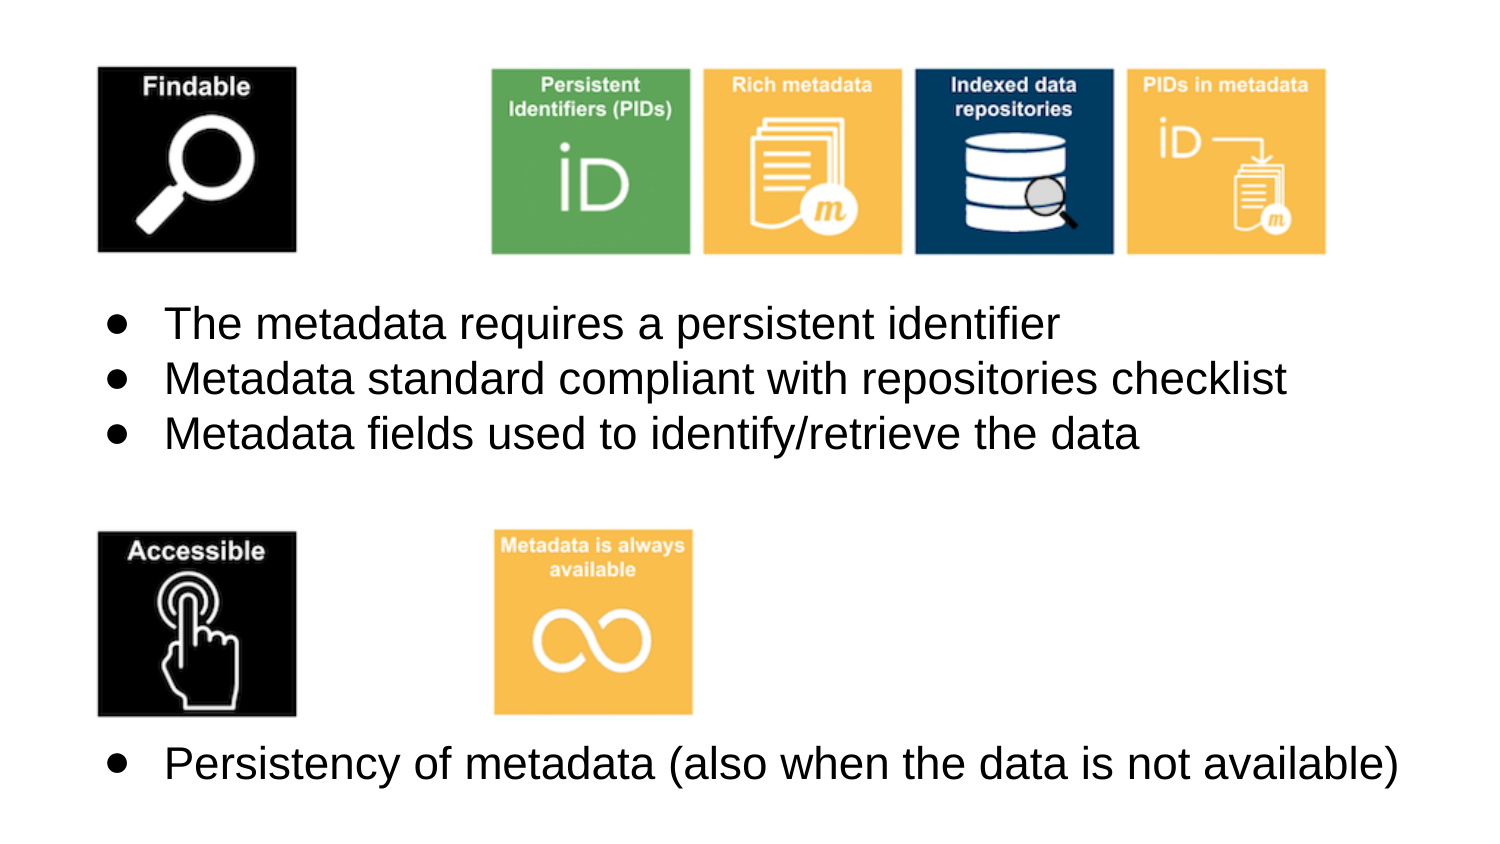

The metadata requires a persistent identifier
Metadata standard compliant with repositories checklist
Metadata fields used to identify/retrieve the data
Persistency of metadata (also when the data is not available)